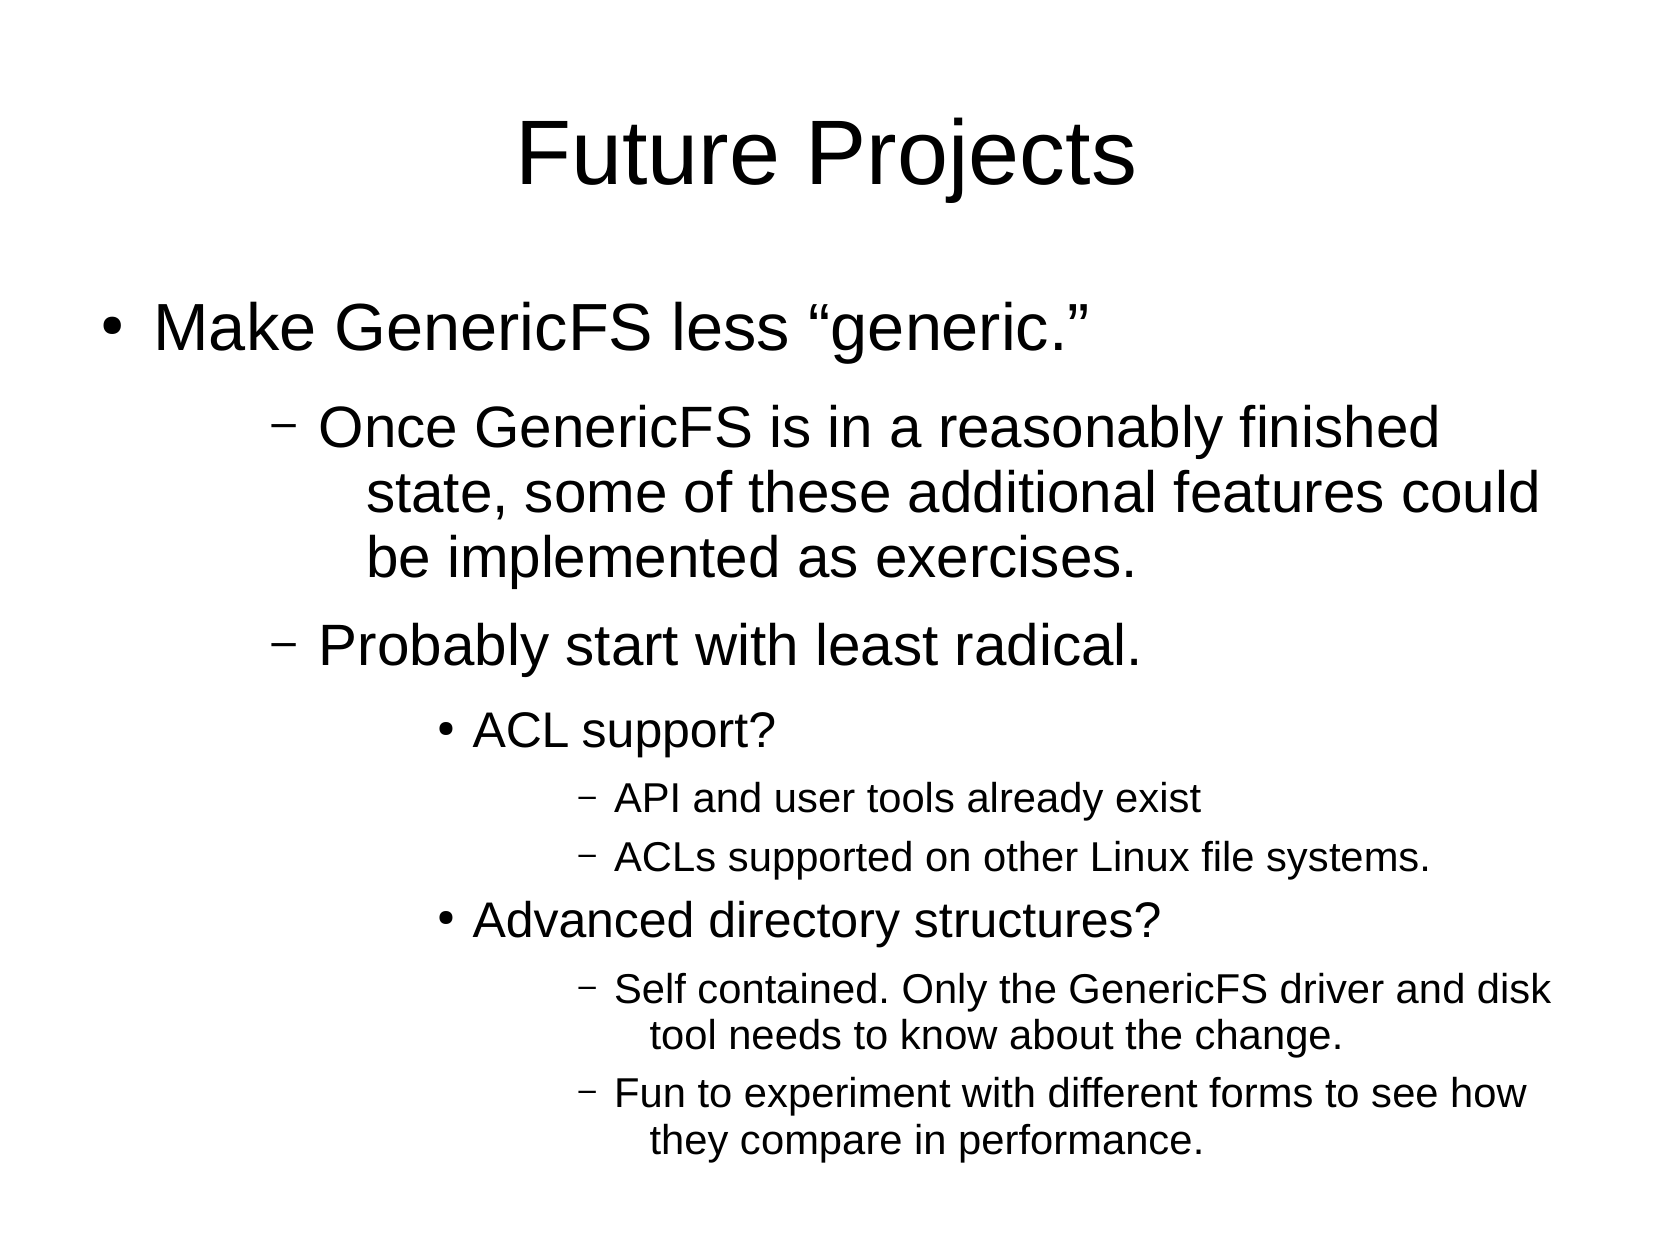

# Future Projects
Make GenericFS less “generic.”
Once GenericFS is in a reasonably finished state, some of these additional features could be implemented as exercises.
Probably start with least radical.
ACL support?
API and user tools already exist
ACLs supported on other Linux file systems.
Advanced directory structures?
Self contained. Only the GenericFS driver and disk tool needs to know about the change.
Fun to experiment with different forms to see how they compare in performance.